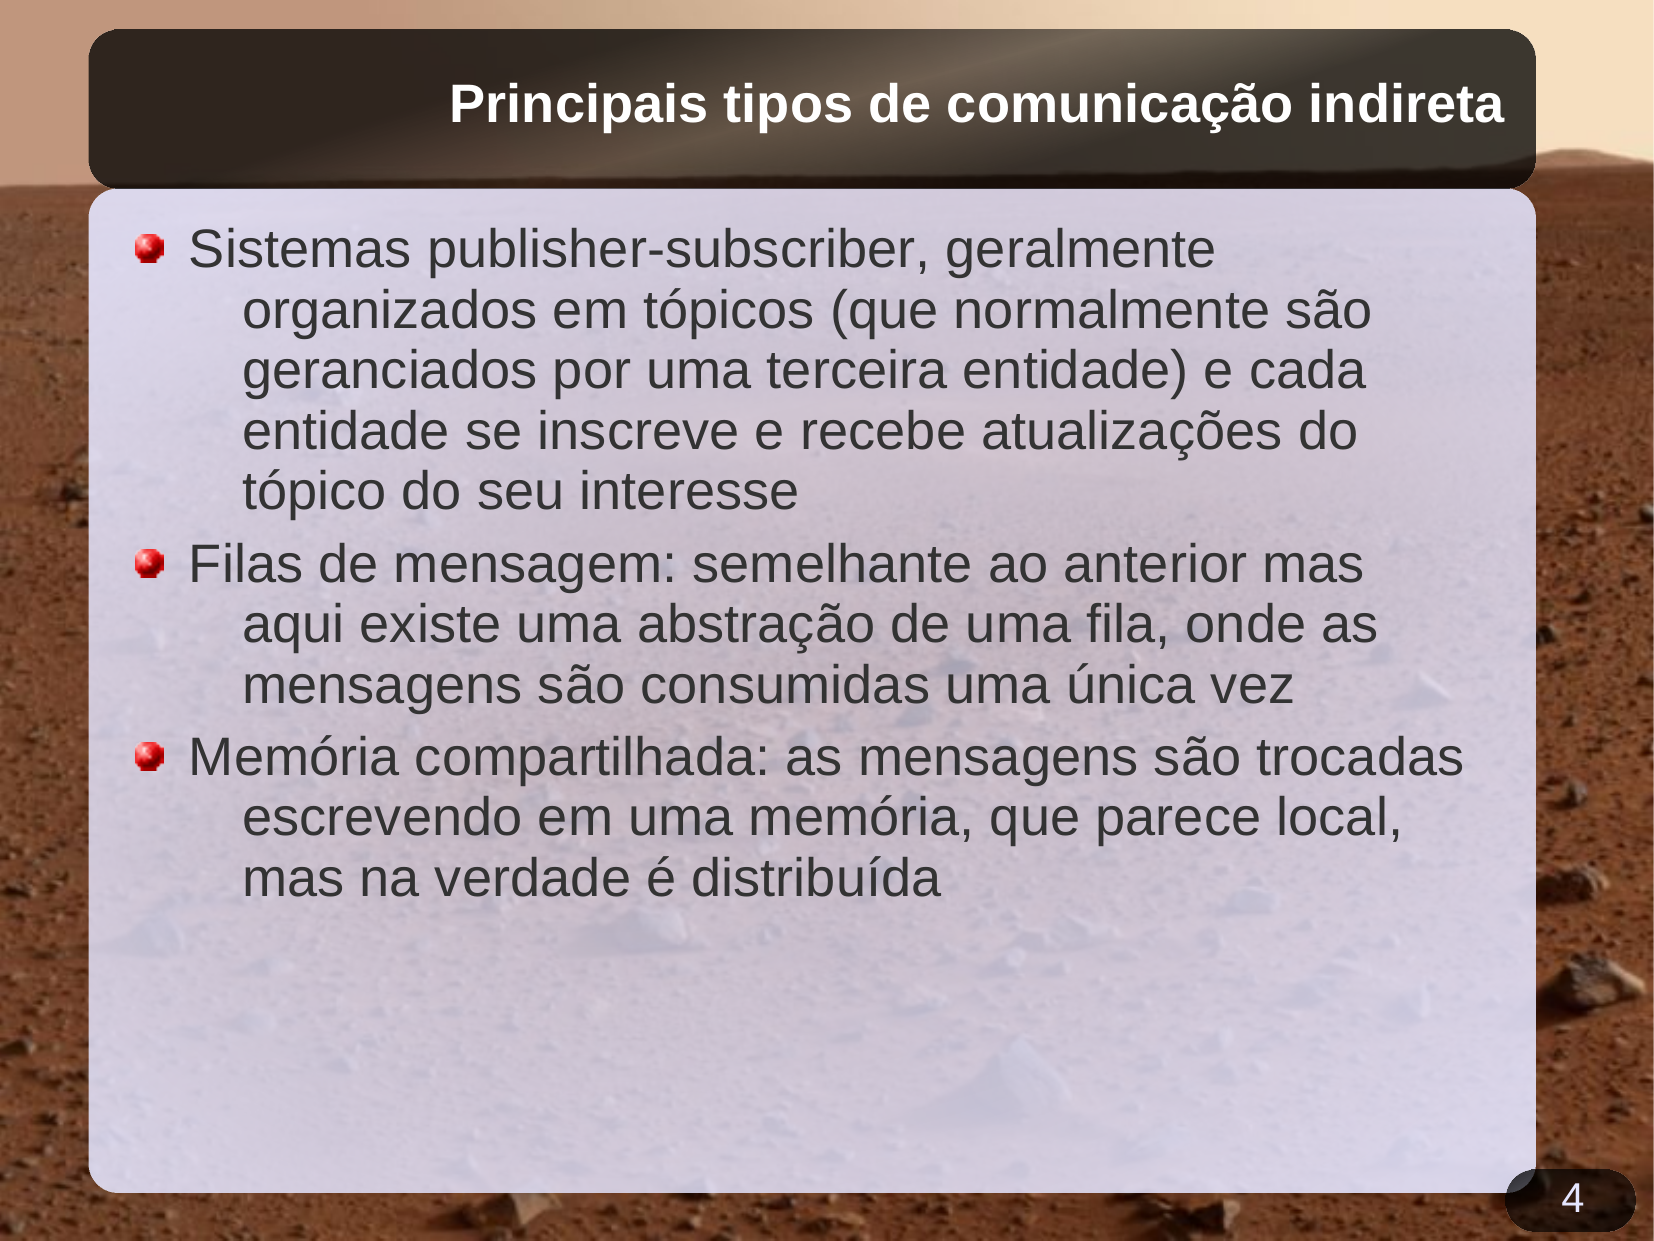

# Principais tipos de comunicação indireta
Sistemas publisher-subscriber, geralmente organizados em tópicos (que normalmente são geranciados por uma terceira entidade) e cada entidade se inscreve e recebe atualizações do tópico do seu interesse
Filas de mensagem: semelhante ao anterior mas aqui existe uma abstração de uma fila, onde as mensagens são consumidas uma única vez
Memória compartilhada: as mensagens são trocadas escrevendo em uma memória, que parece local, mas na verdade é distribuída